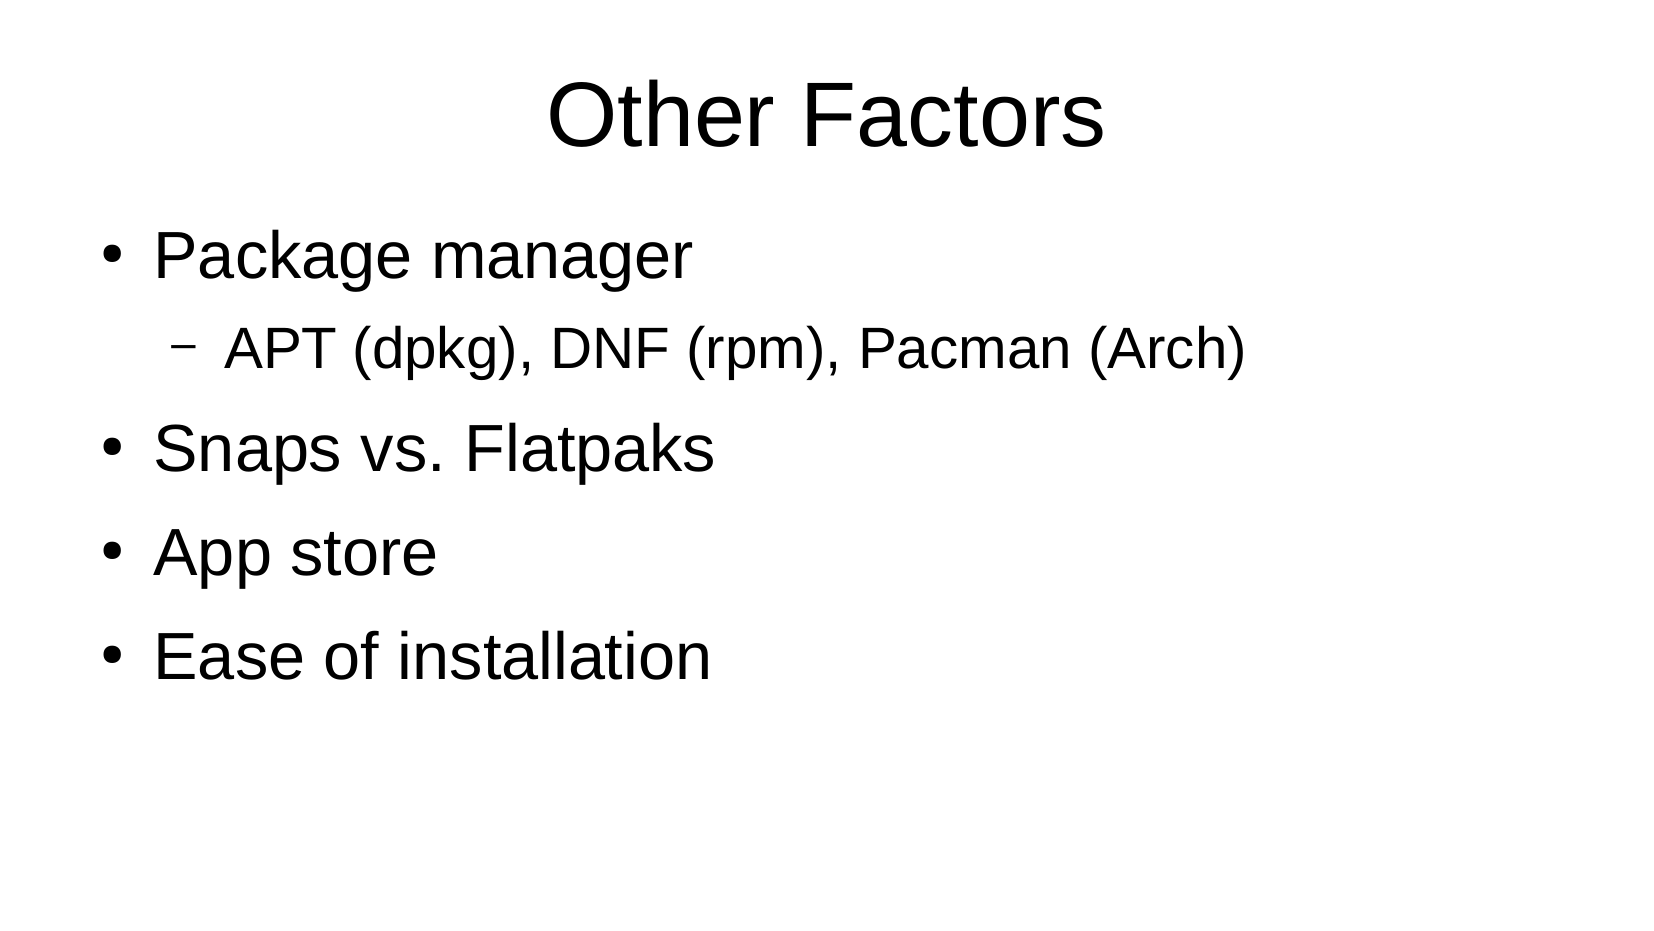

# Other Factors
Package manager
APT (dpkg), DNF (rpm), Pacman (Arch)
Snaps vs. Flatpaks
App store
Ease of installation